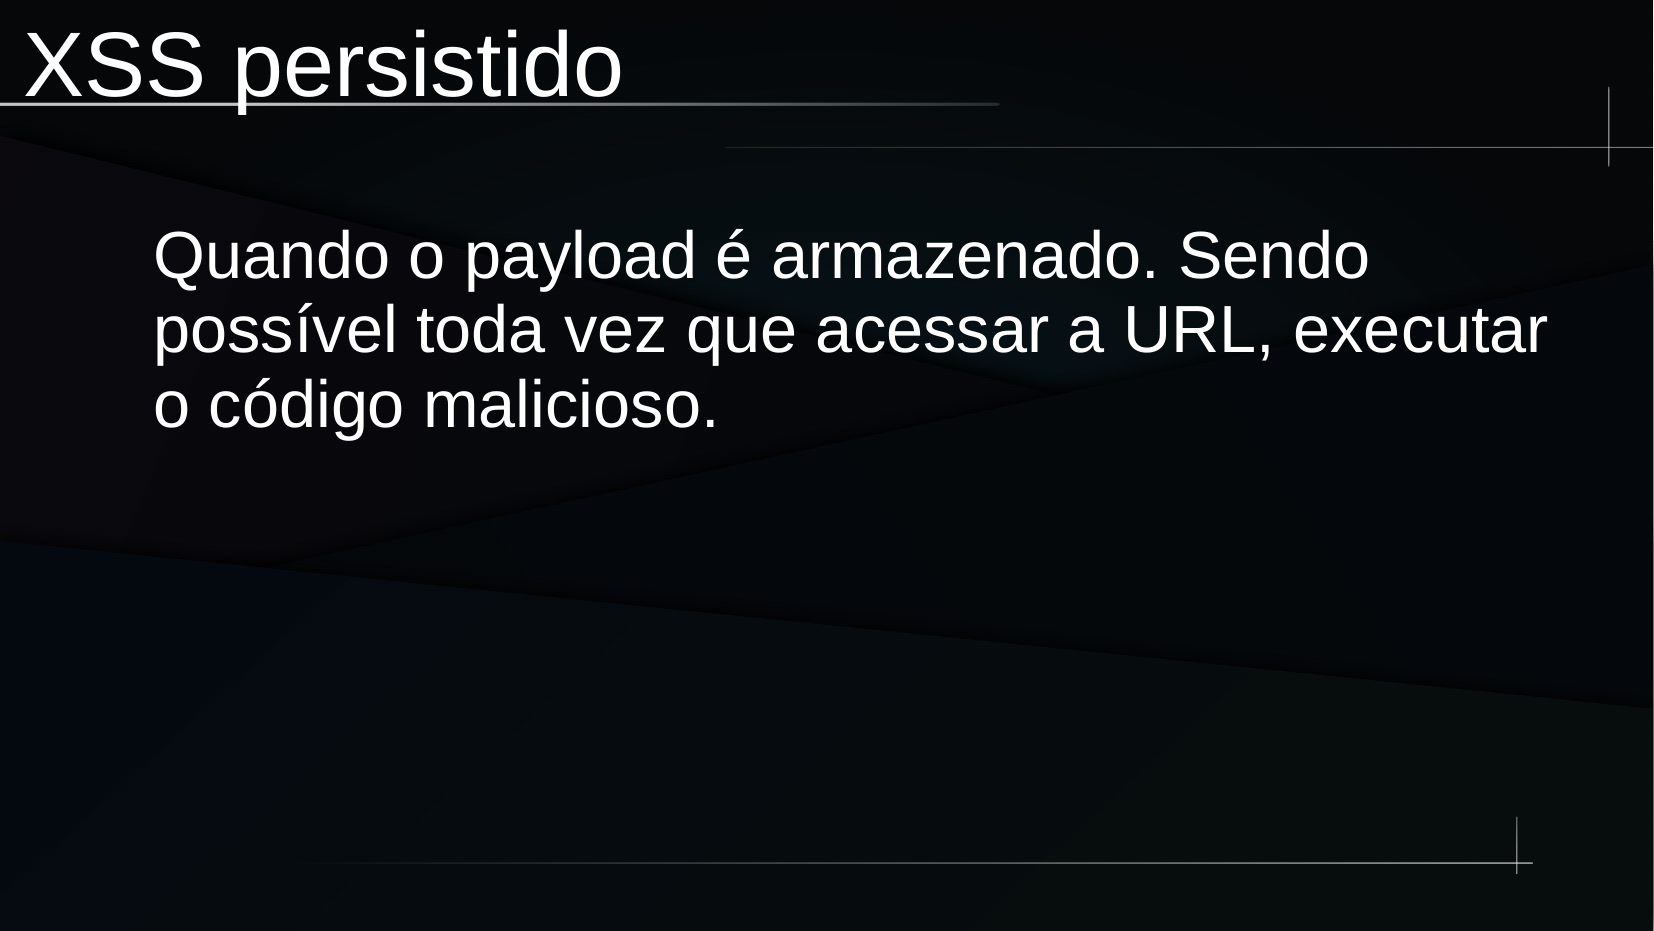

# XSS persistido
Quando o payload é armazenado. Sendo possível toda vez que acessar a URL, executar o código malicioso.